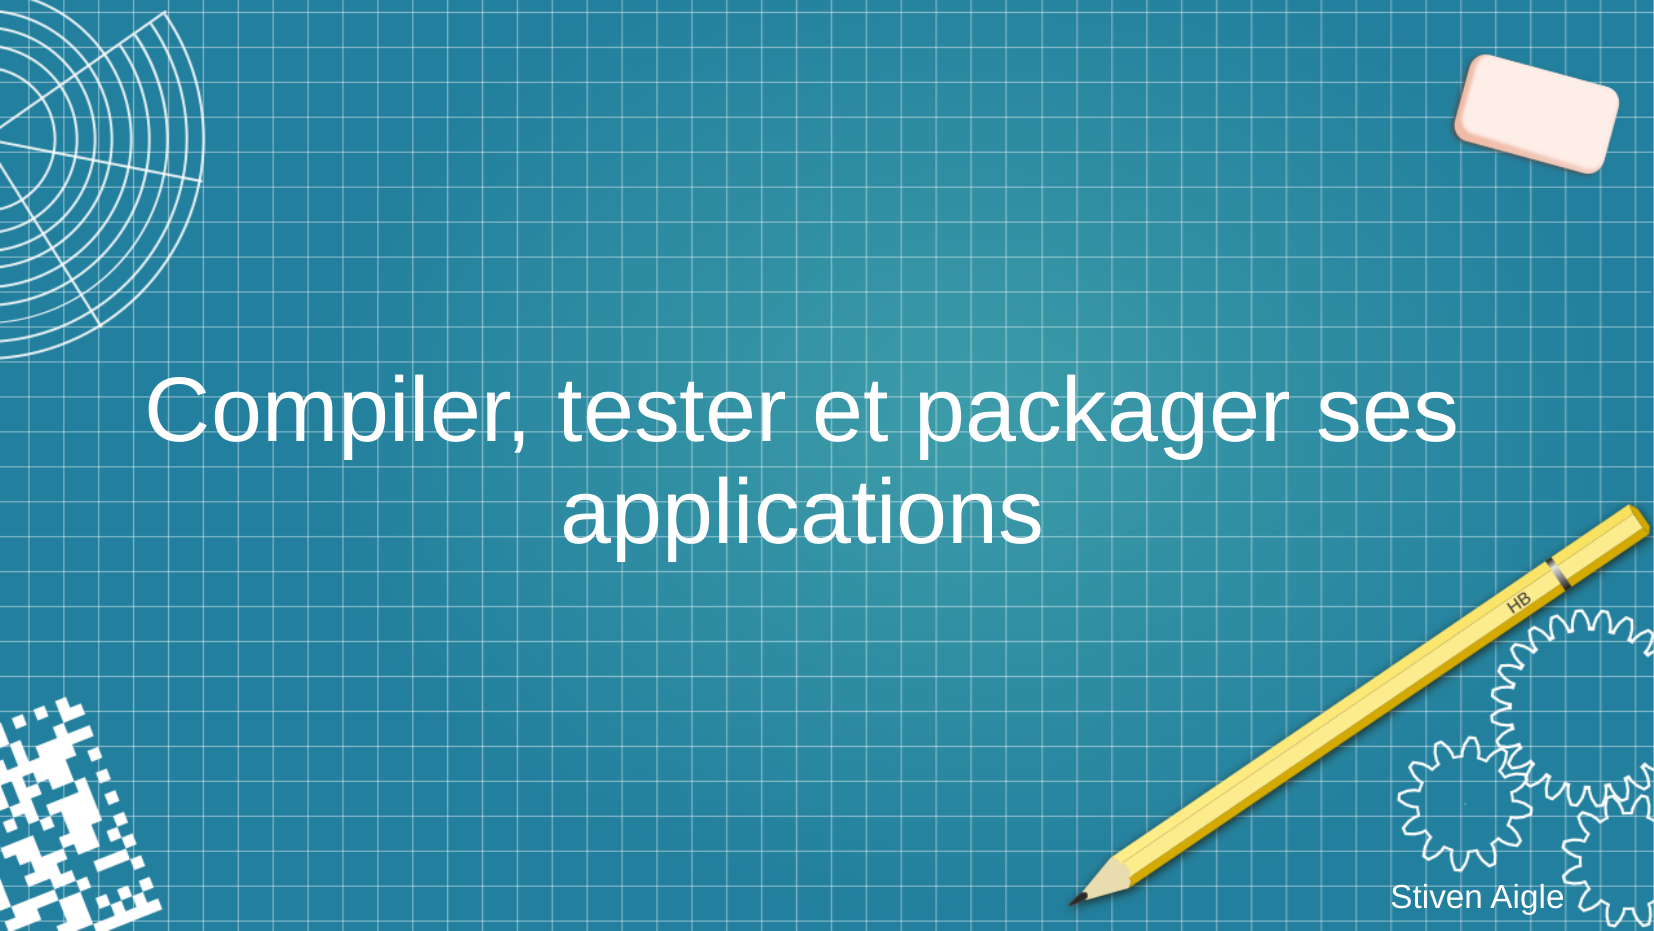

# Compiler, tester et packager ses applications
Stiven Aigle